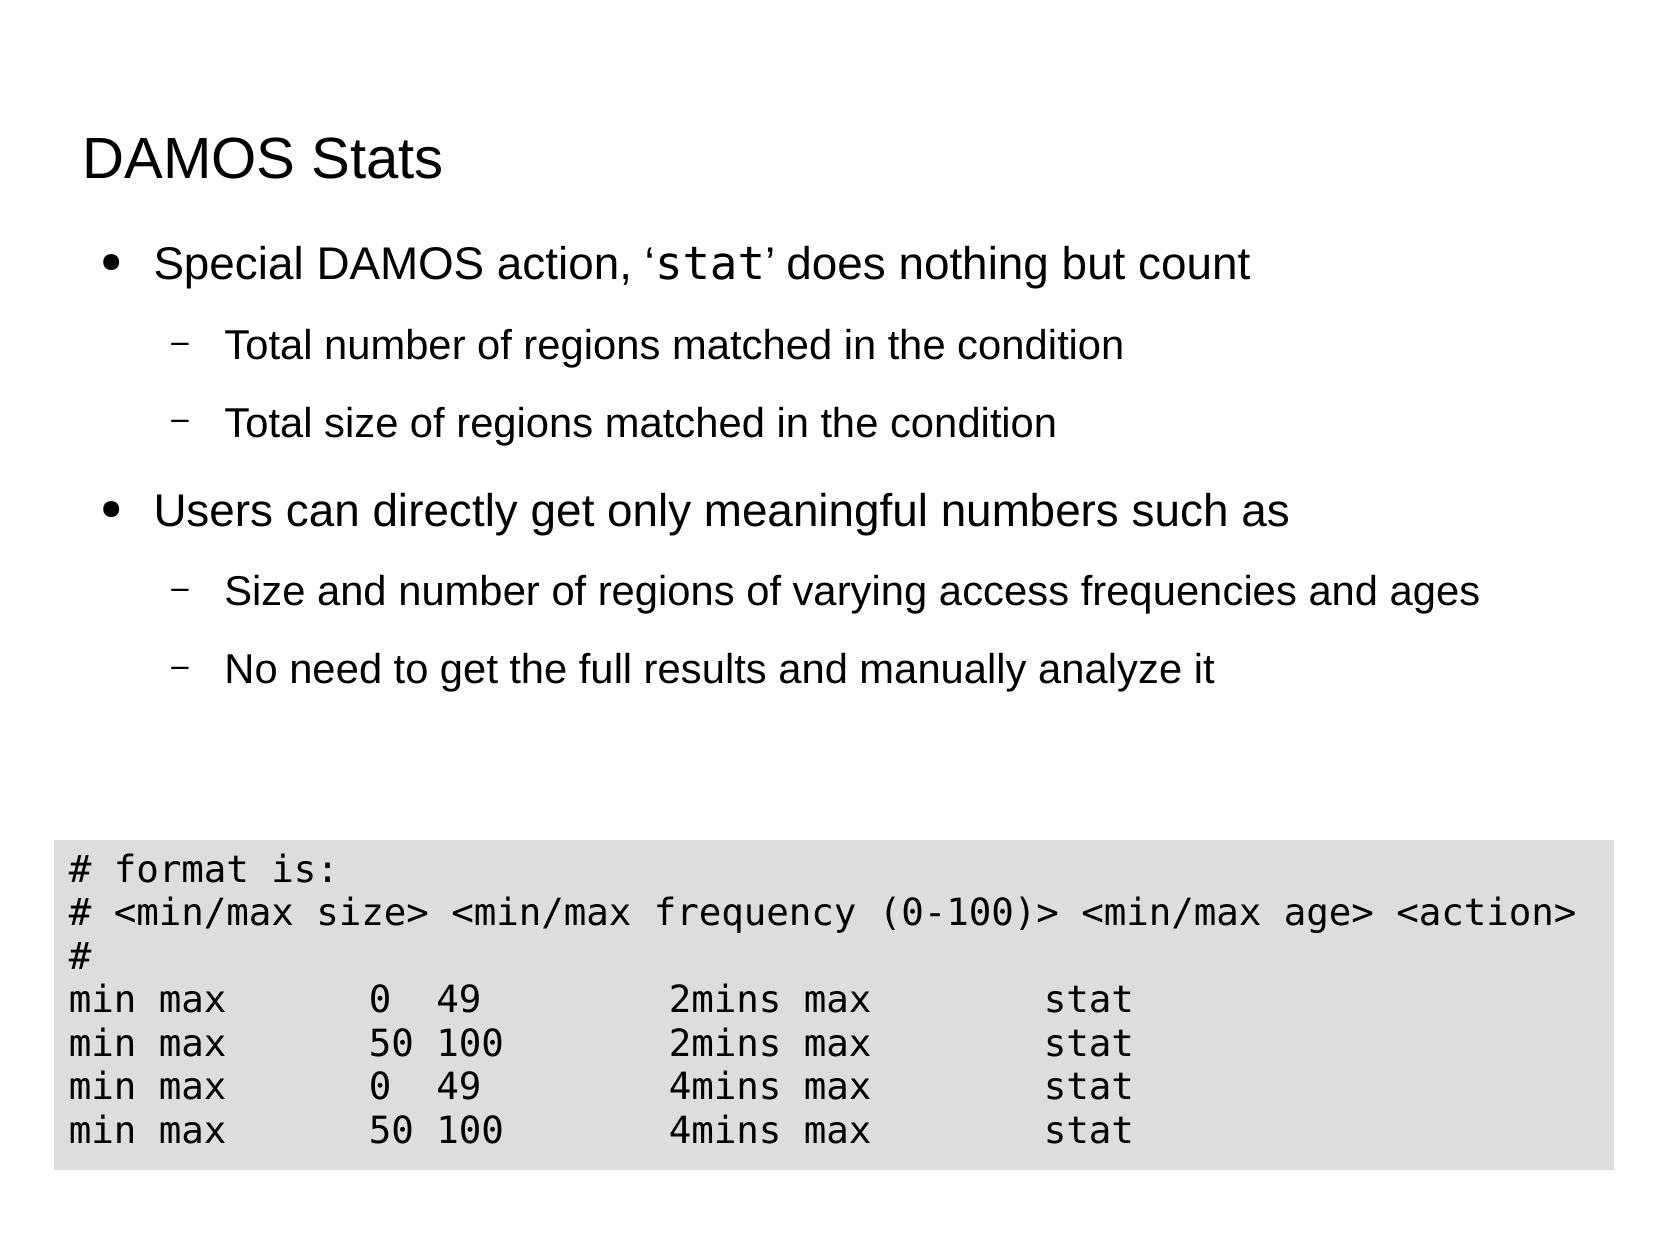

# DAMOS Stats
Special DAMOS action, ‘stat’ does nothing but count
Total number of regions matched in the condition
Total size of regions matched in the condition
Users can directly get only meaningful numbers such as
Size and number of regions of varying access frequencies and ages
No need to get the full results and manually analyze it
# format is:
# <min/max size> <min/max frequency (0-100)> <min/max age> <action>
#
min max 	0 49 	2mins max			stat
min max 	50 100 	2mins max			stat
min max 	0 49 	4mins max			stat
min max 	50 100 	4mins max			stat